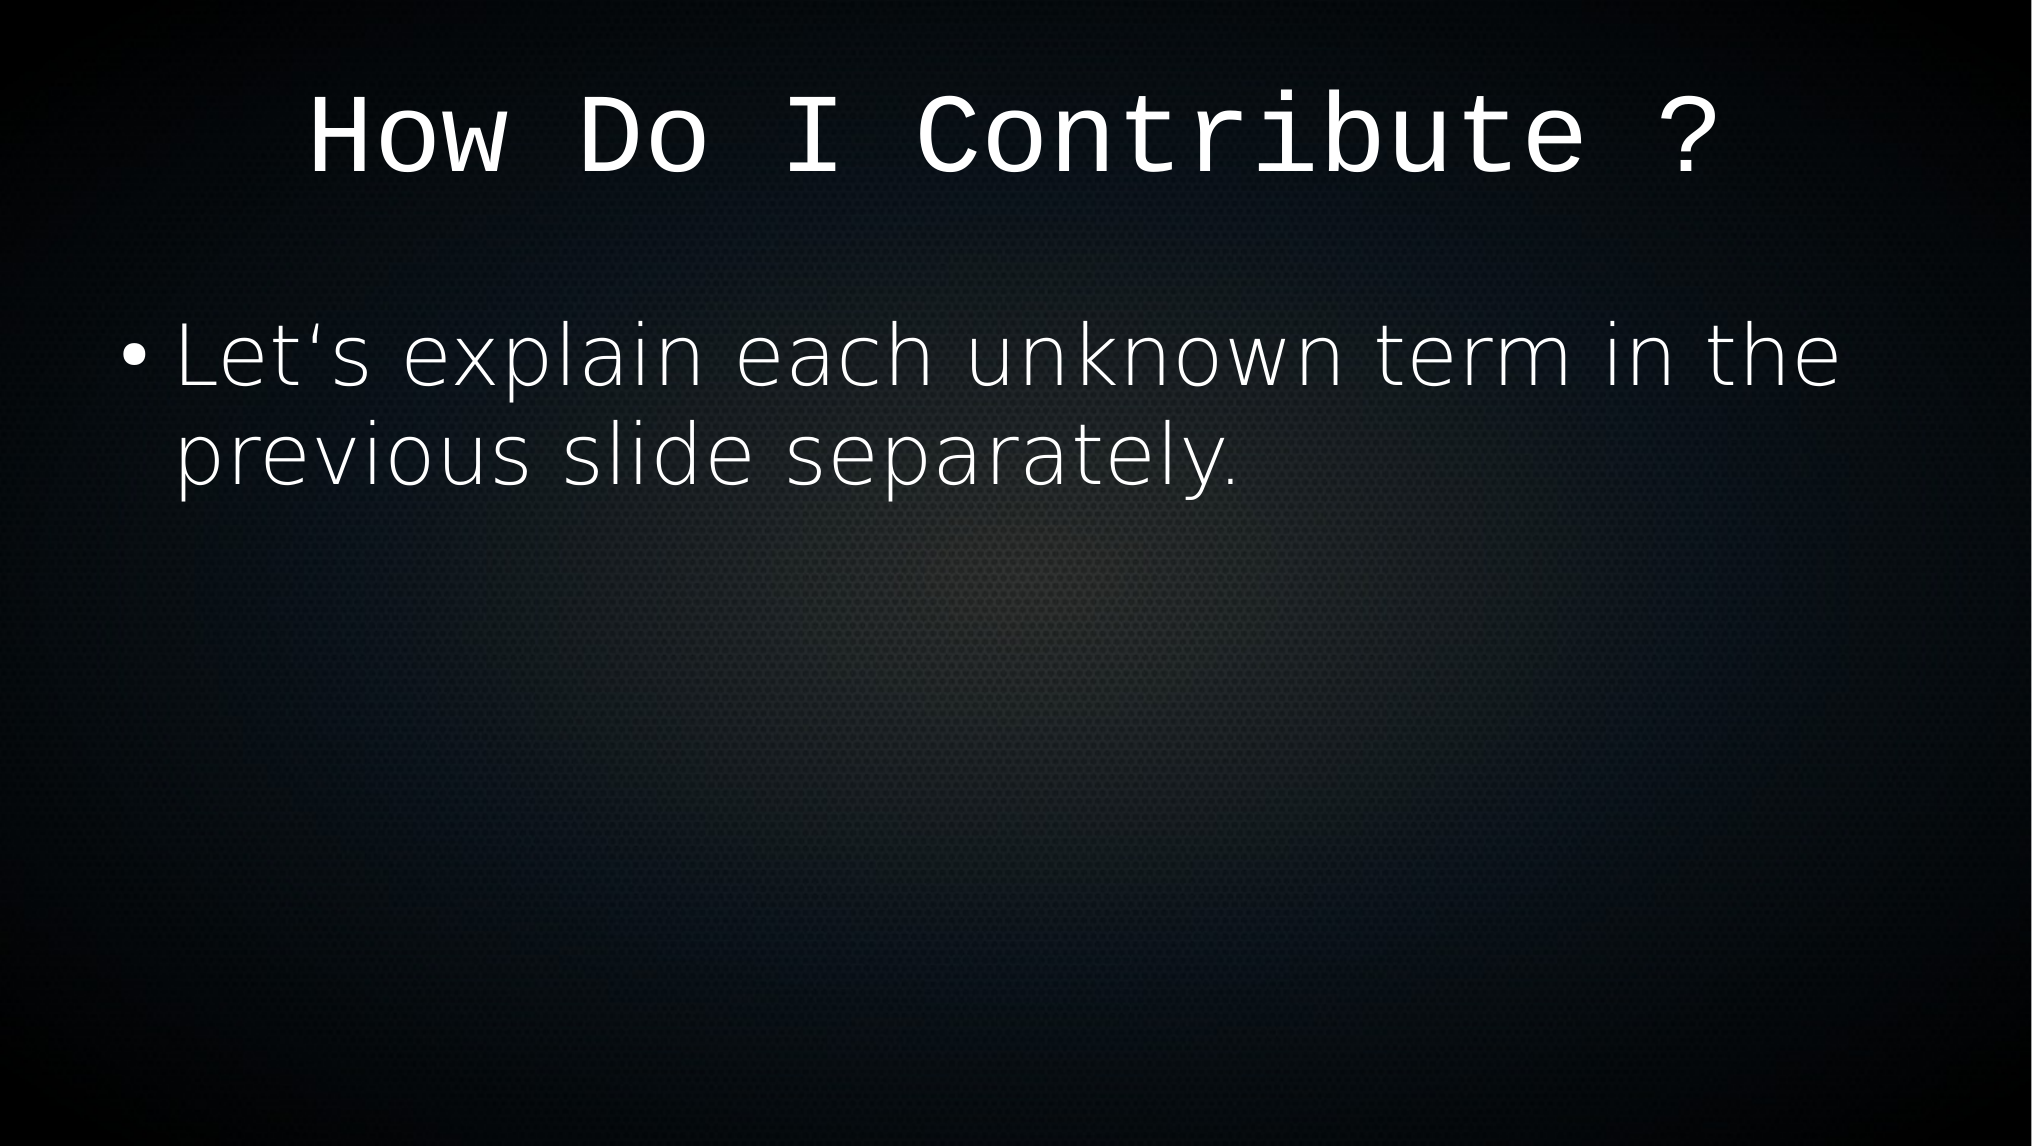

# How Do I Contribute ?
Let‘s explain each unknown term in the previous slide separately.